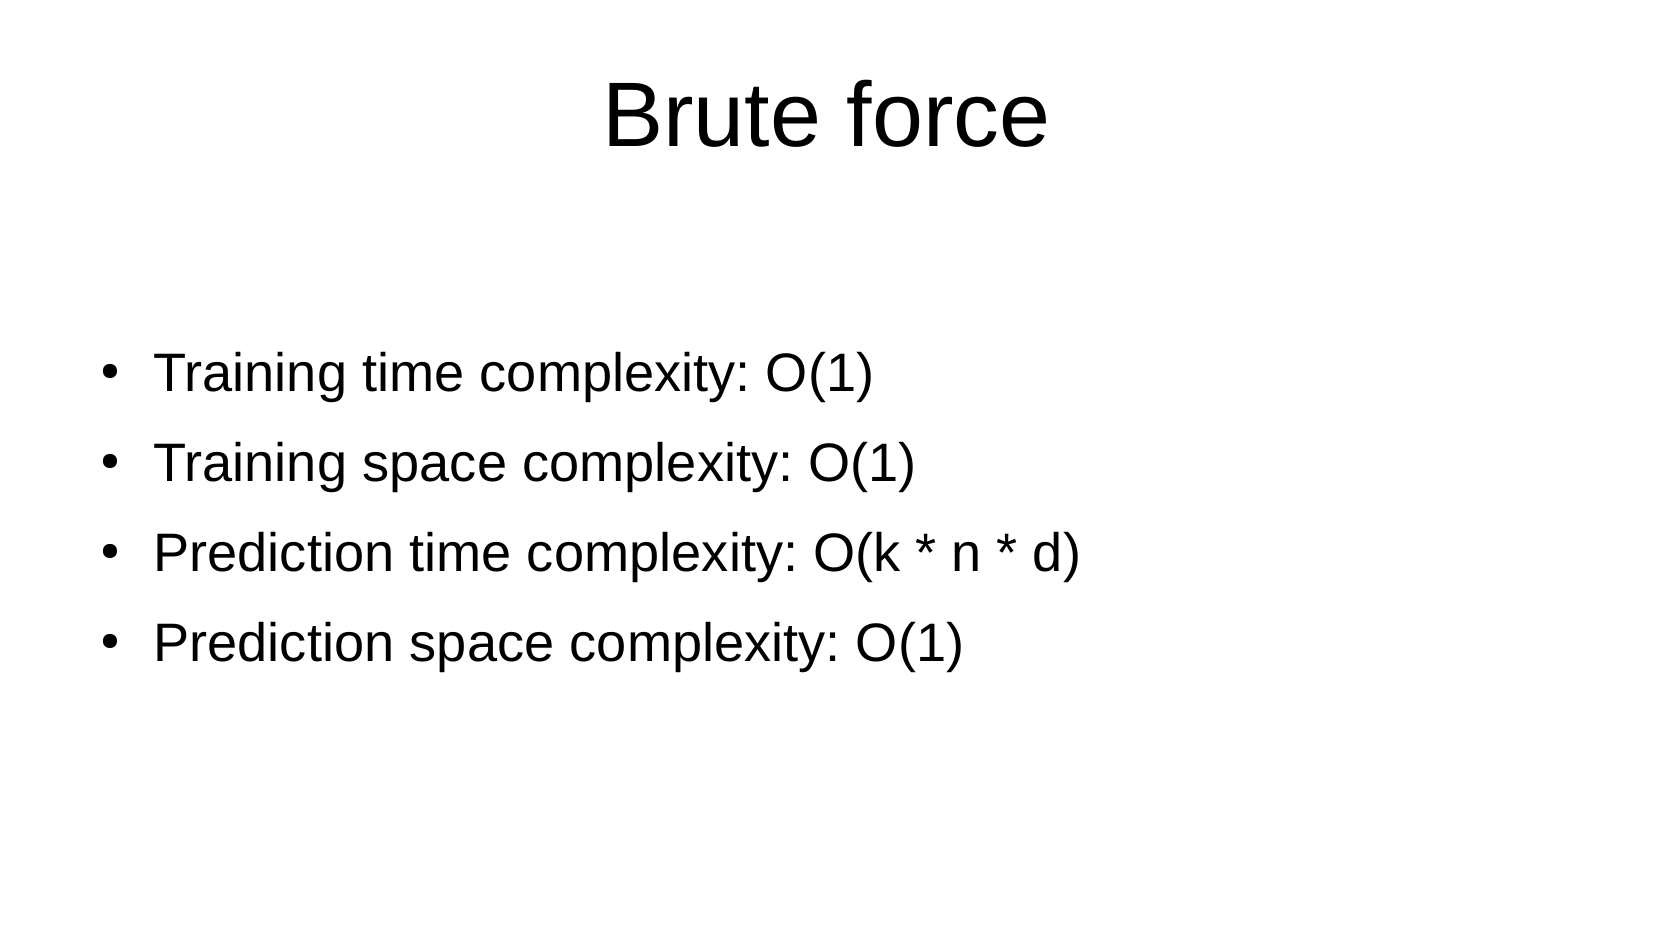

# Brute force
Training time complexity: O(1)
Training space complexity: O(1)
Prediction time complexity: O(k * n * d)
Prediction space complexity: O(1)